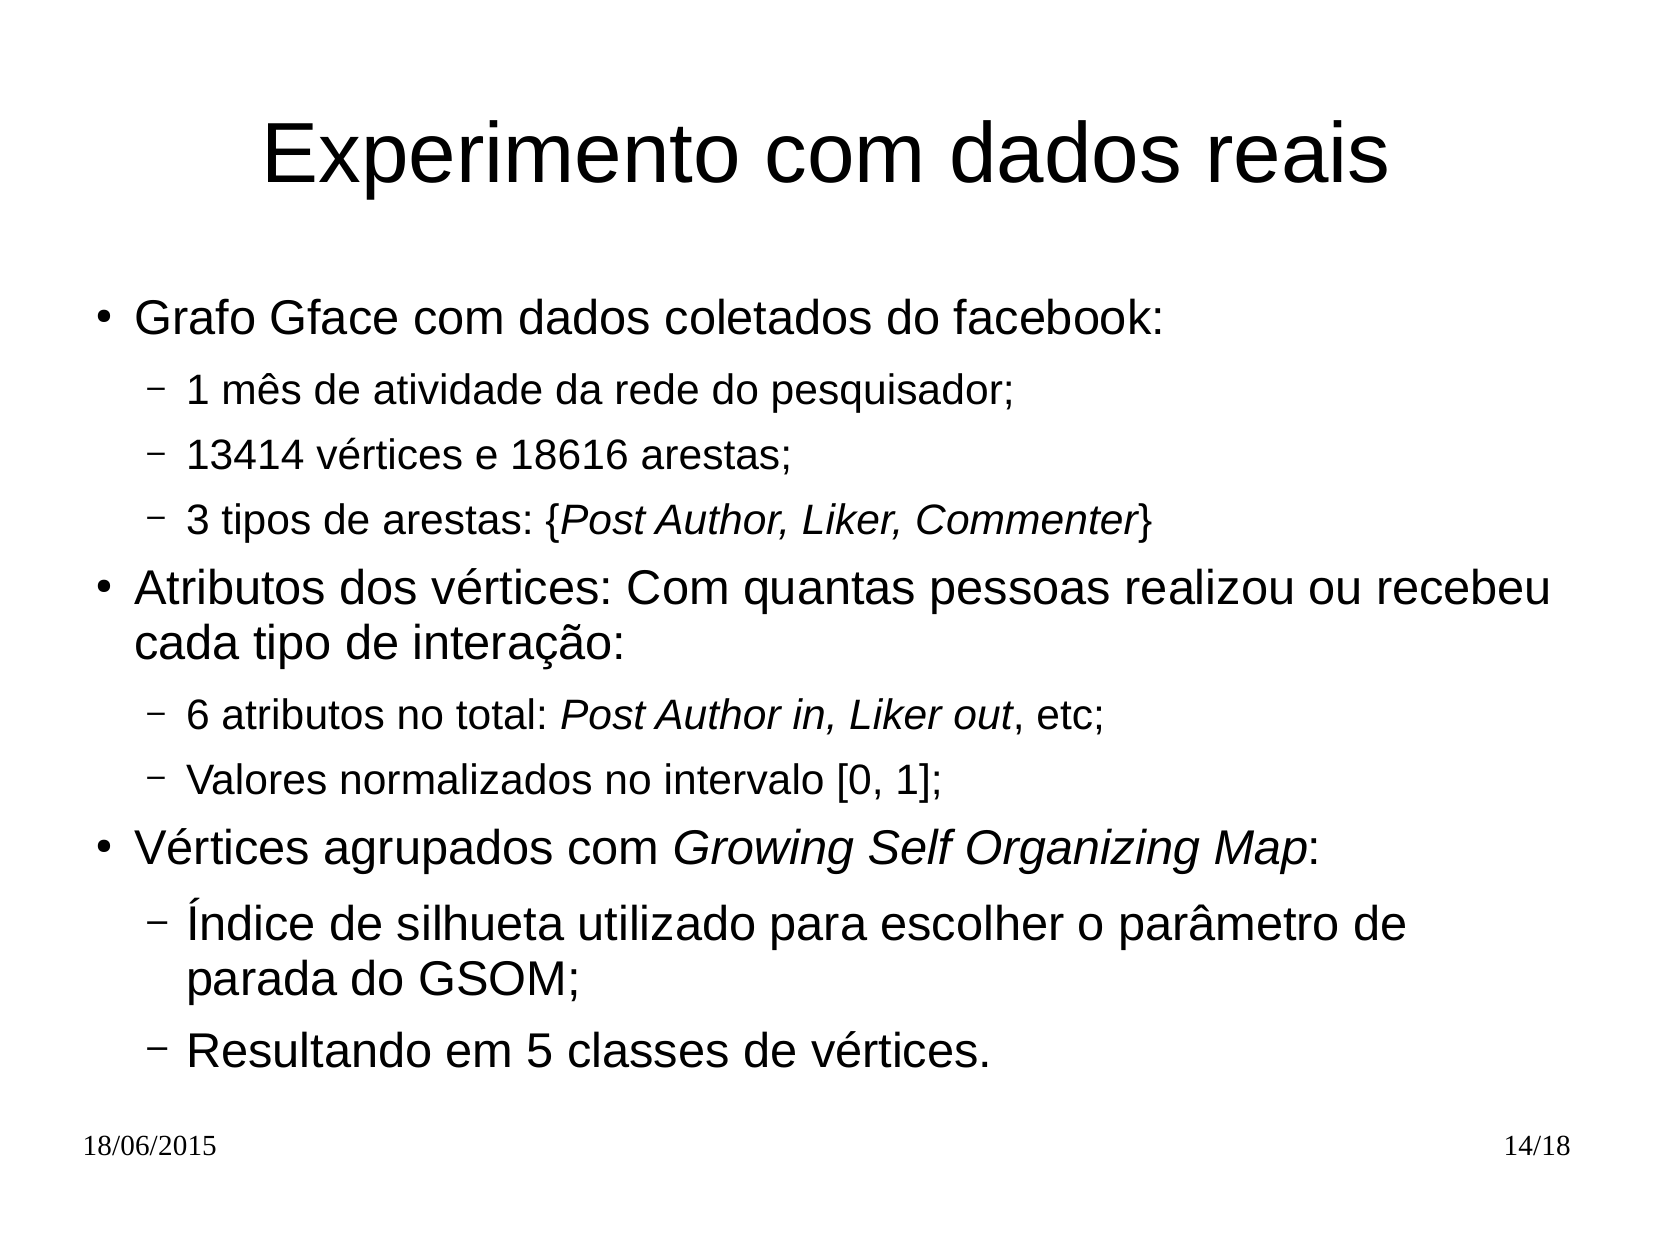

# Experimento com dados reais
Grafo Gface com dados coletados do facebook:
1 mês de atividade da rede do pesquisador;
13414 vértices e 18616 arestas;
3 tipos de arestas: {Post Author, Liker, Commenter}
Atributos dos vértices: Com quantas pessoas realizou ou recebeu cada tipo de interação:
6 atributos no total: Post Author in, Liker out, etc;
Valores normalizados no intervalo [0, 1];
Vértices agrupados com Growing Self Organizing Map:
Índice de silhueta utilizado para escolher o parâmetro de parada do GSOM;
Resultando em 5 classes de vértices.
18/06/2015
14